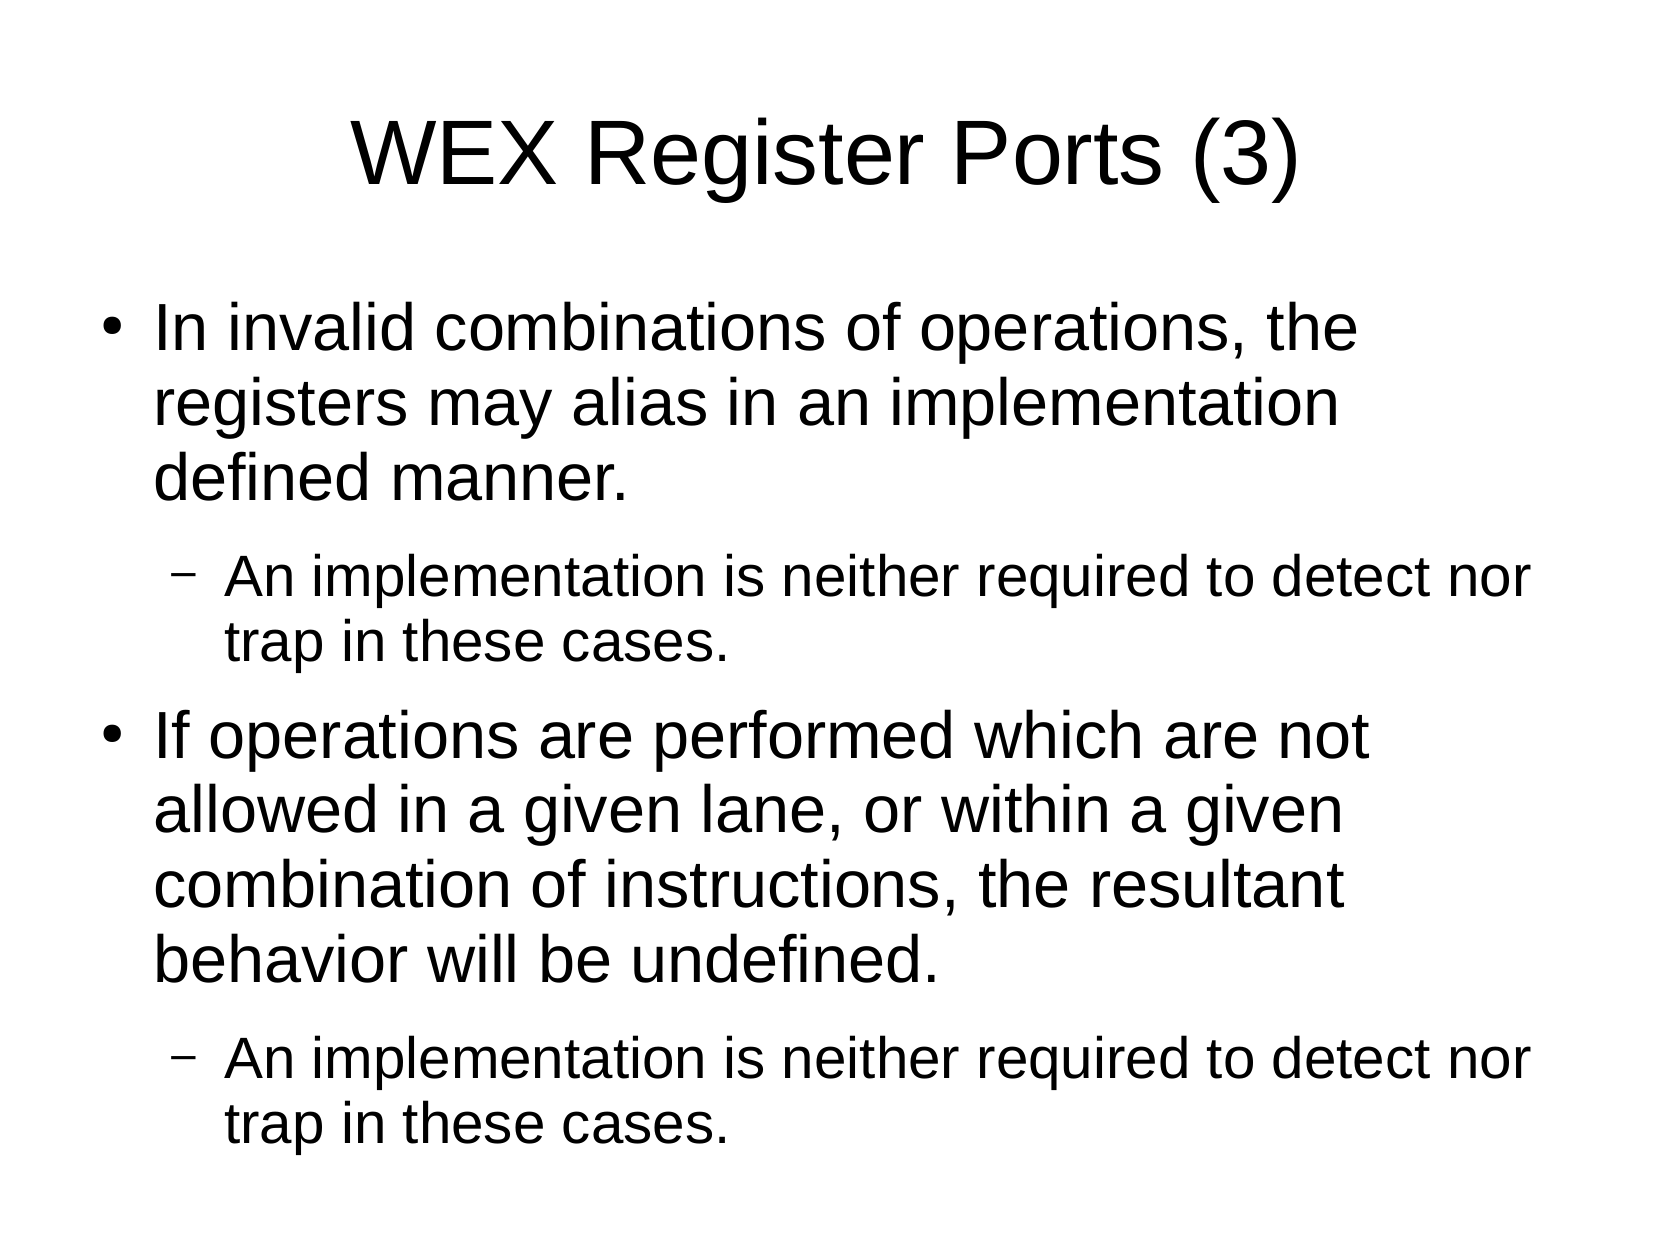

# WEX Register Ports (3)
In invalid combinations of operations, the registers may alias in an implementation defined manner.
An implementation is neither required to detect nor trap in these cases.
If operations are performed which are not allowed in a given lane, or within a given combination of instructions, the resultant behavior will be undefined.
An implementation is neither required to detect nor trap in these cases.